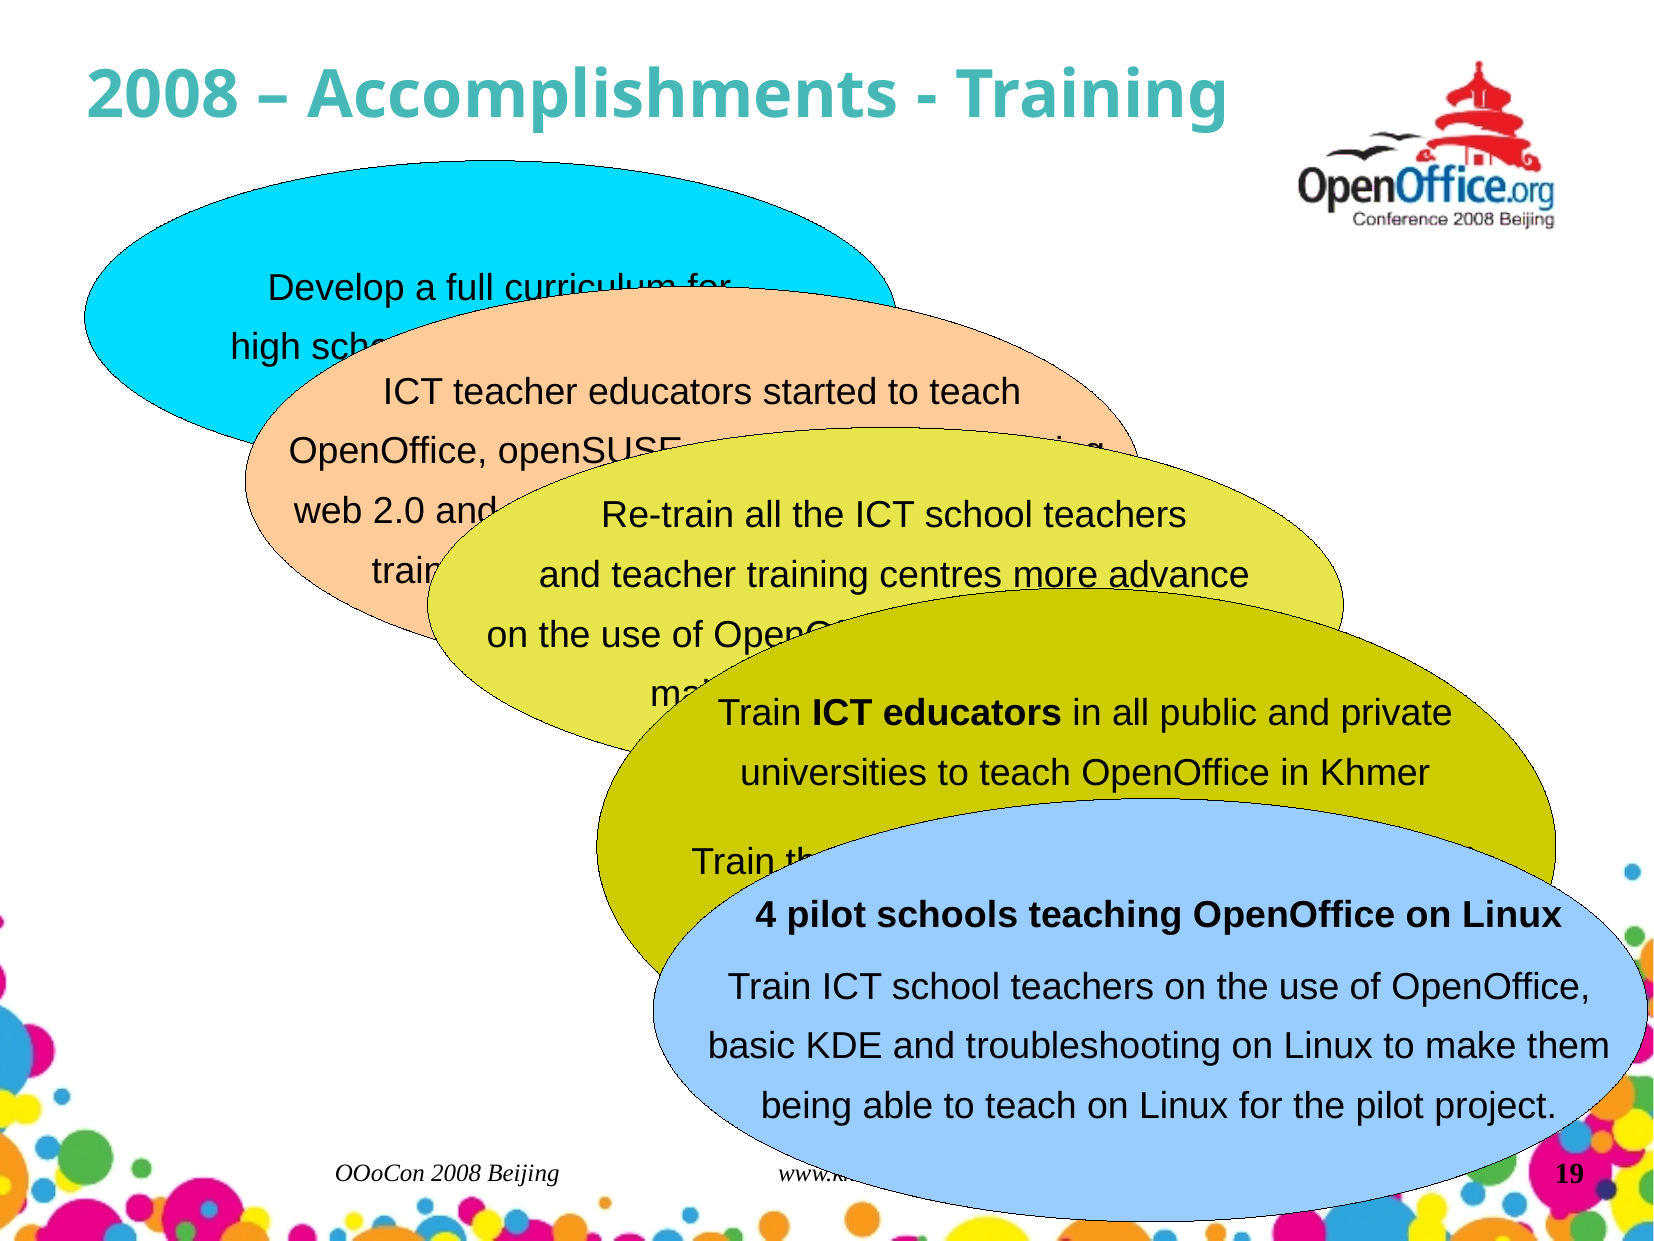

2008 – Accomplishments - Training
Develop a full curriculum for
high school ICT teacher trainees
ICT teacher educators started to teach
OpenOffice, openSUSE, maintenance, e-learning,
web 2.0 and other ICT to high school ICT teacher
trainees academic year 2007-8 / 2008-9
Re-train all the ICT school teachers
and teacher training centres more advance
on the use of OpenOffice in Khmer and computer
maintenance and networking.
Train ICT educators in all public and private
universities to teach OpenOffice in Khmer
Train the ministry officials (provincial and city)
 to use OpenOffice, created sufficient trust
to mandate the change to OpenOffice.
4 pilot schools teaching OpenOffice on Linux
Train ICT school teachers on the use of OpenOffice,
basic KDE and troubleshooting on Linux to make them
being able to teach on Linux for the pilot project.
19
OOoCon 2008 Beijing www.khmeros.info - www.open.org.kh/osp